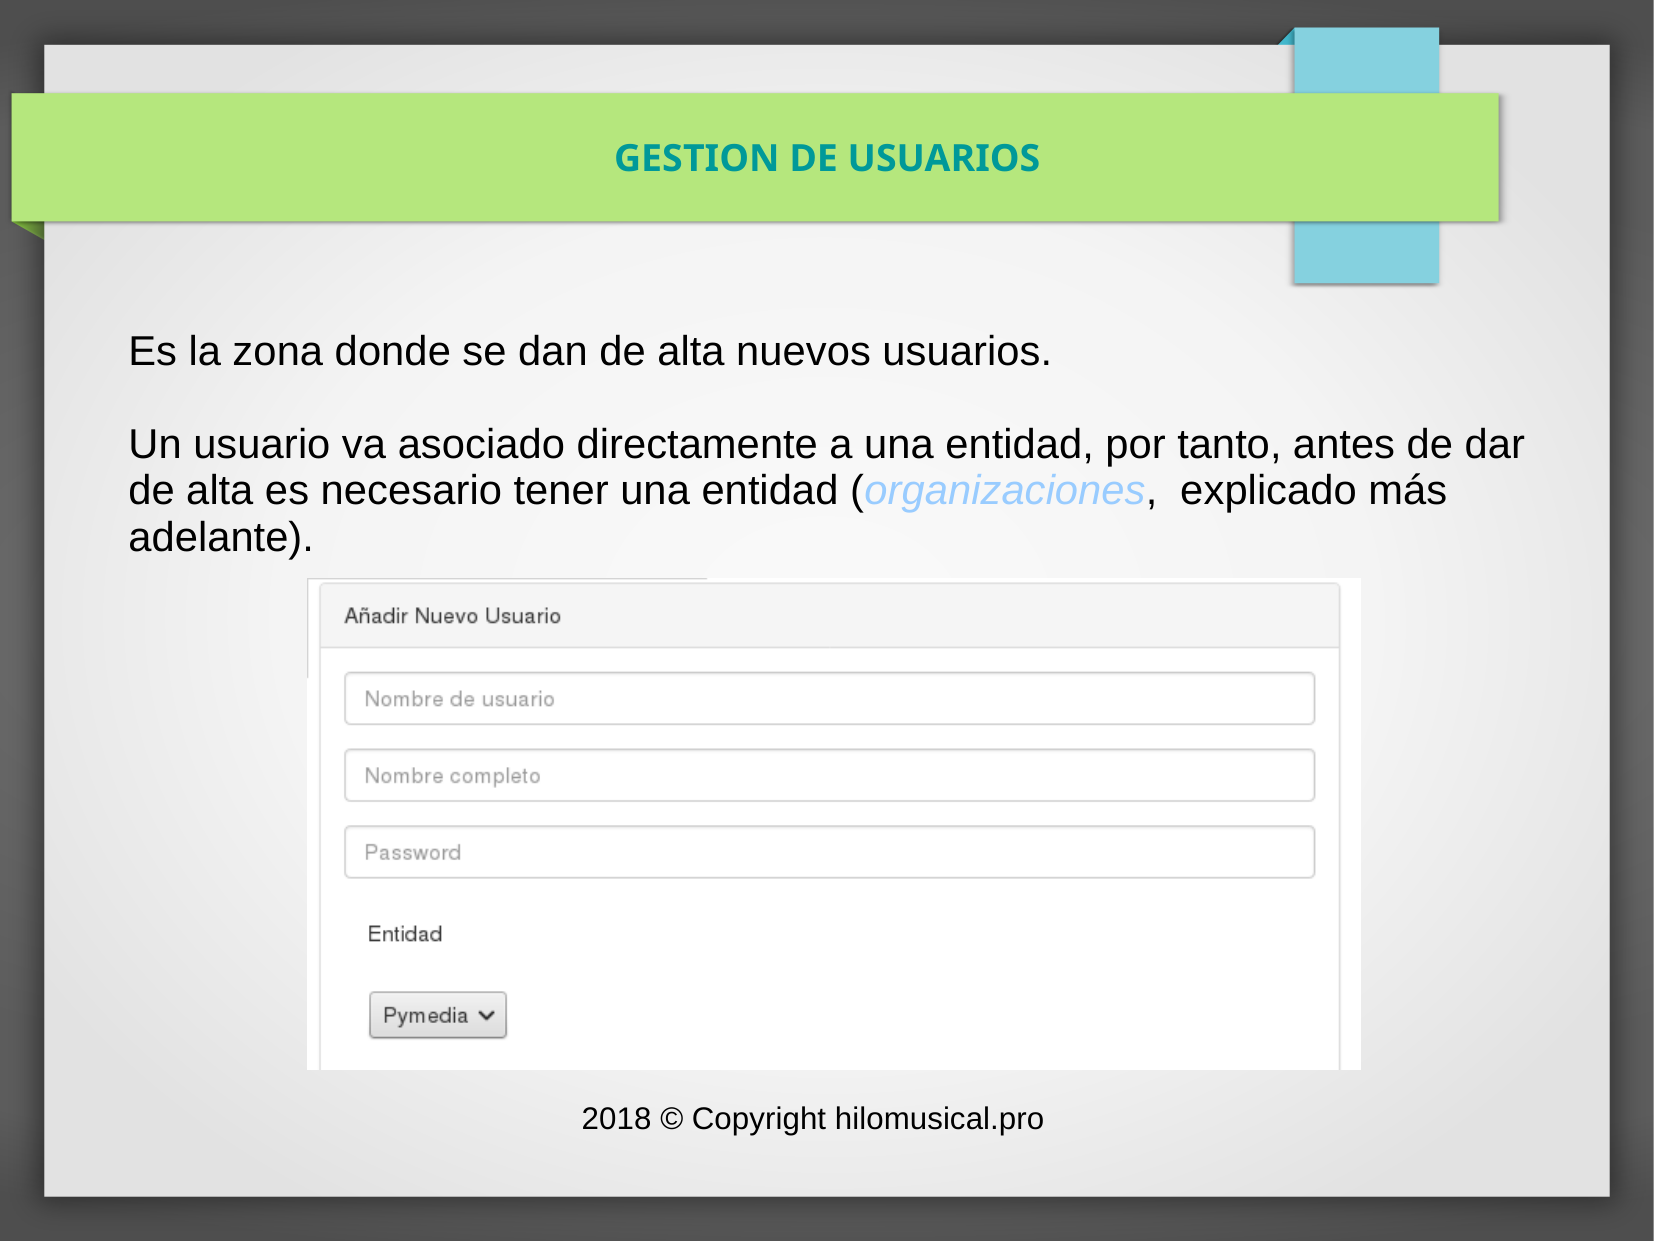

# GESTION DE USUARIOS
Es la zona donde se dan de alta nuevos usuarios.
Un usuario va asociado directamente a una entidad, por tanto, antes de dar de alta es necesario tener una entidad (organizaciones, explicado más adelante).
2018 © Copyright hilomusical.pro